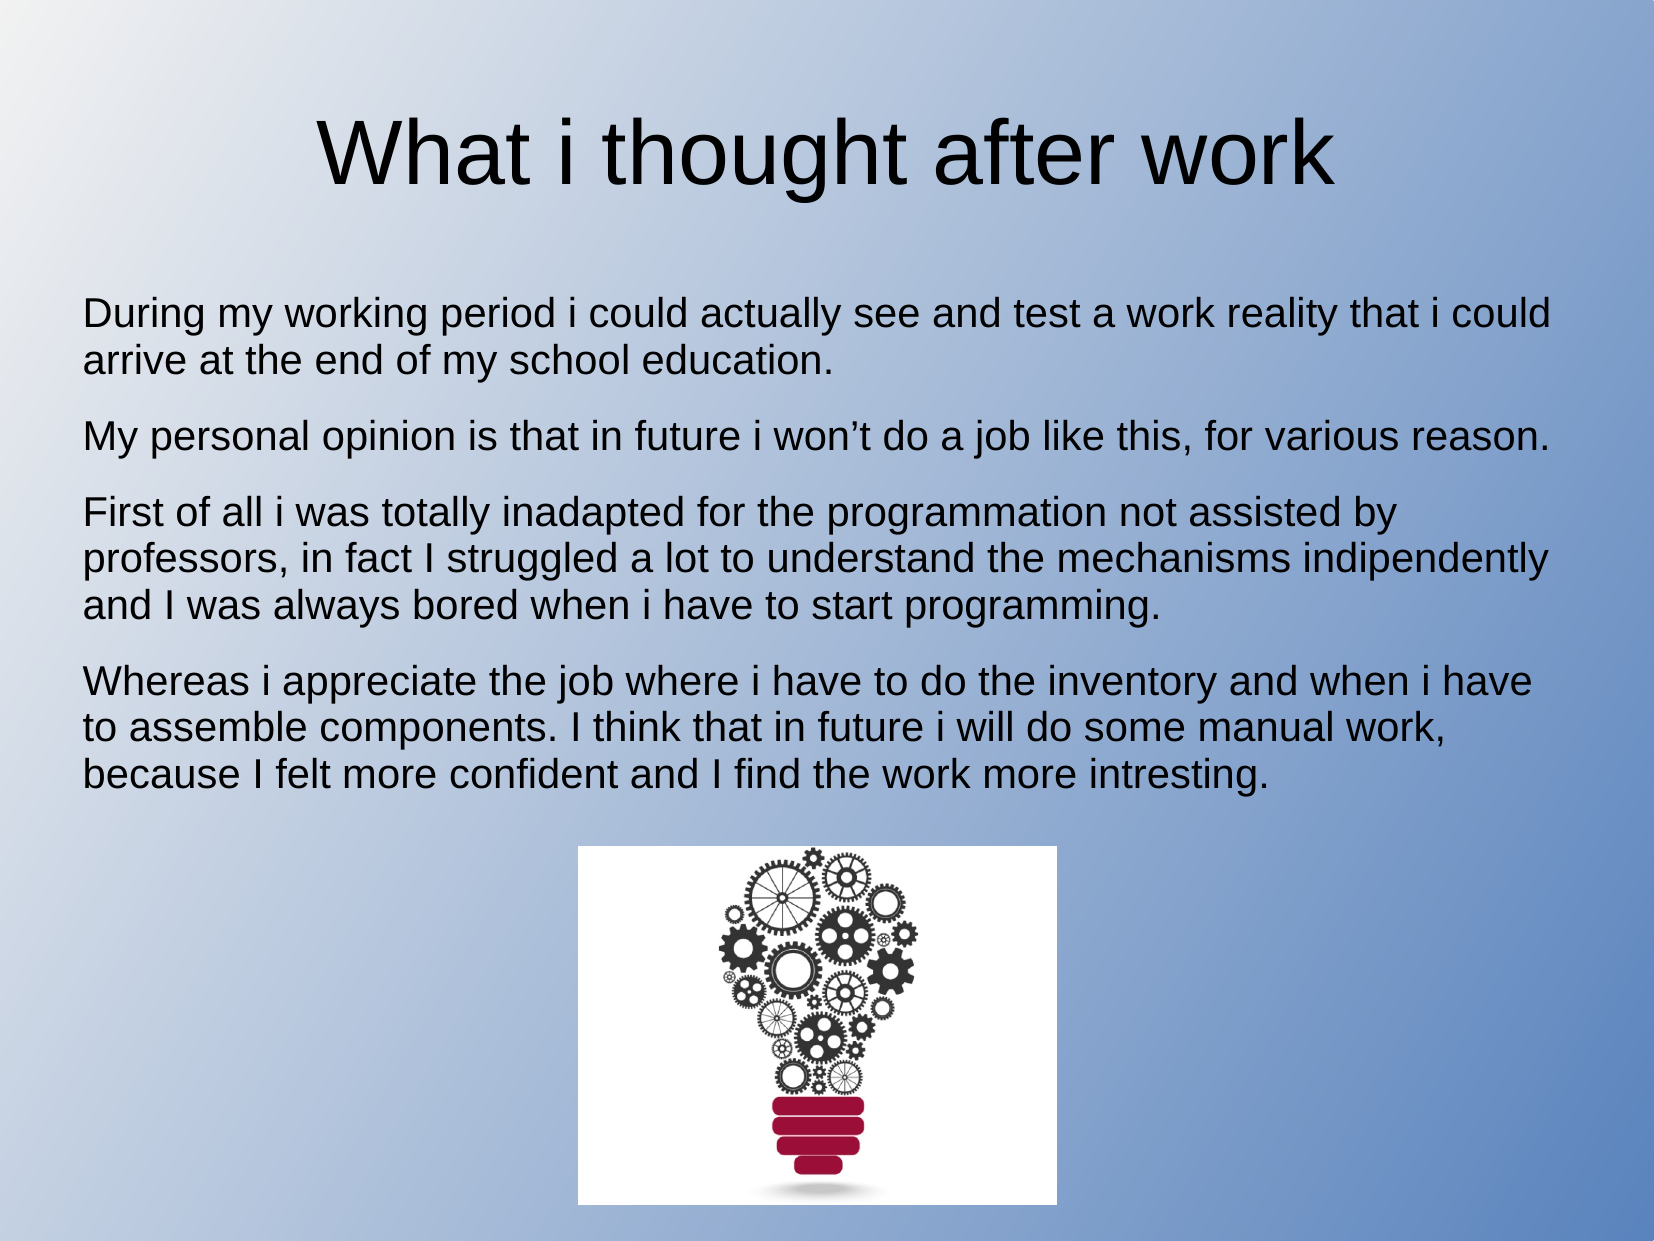

# What i thought after work
During my working period i could actually see and test a work reality that i could arrive at the end of my school education.
My personal opinion is that in future i won’t do a job like this, for various reason.
First of all i was totally inadapted for the programmation not assisted by professors, in fact I struggled a lot to understand the mechanisms indipendently and I was always bored when i have to start programming.
Whereas i appreciate the job where i have to do the inventory and when i have to assemble components. I think that in future i will do some manual work, because I felt more confident and I find the work more intresting.